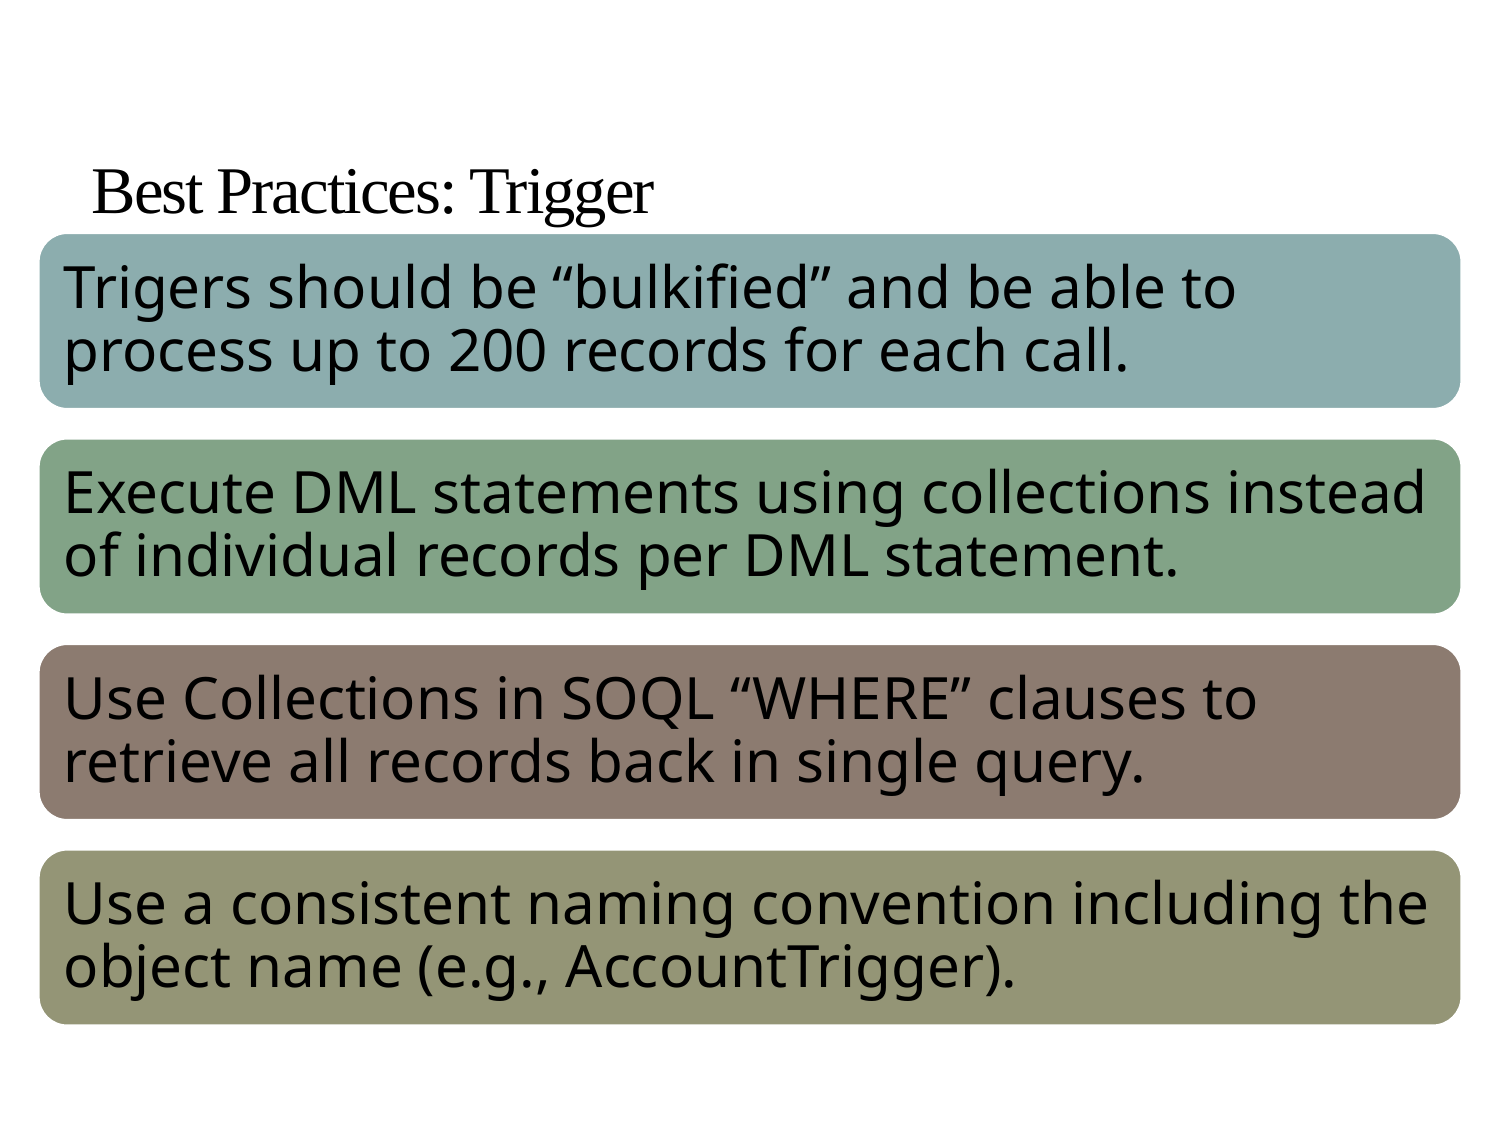

# Best Practices: Trigger
Trigers should be “bulkified” and be able to process up to 200 records for each call.
Execute DML statements using collections instead of individual records per DML statement.
Use Collections in SOQL “WHERE” clauses to retrieve all records back in single query.
Use a consistent naming convention including the object name (e.g., AccountTrigger).